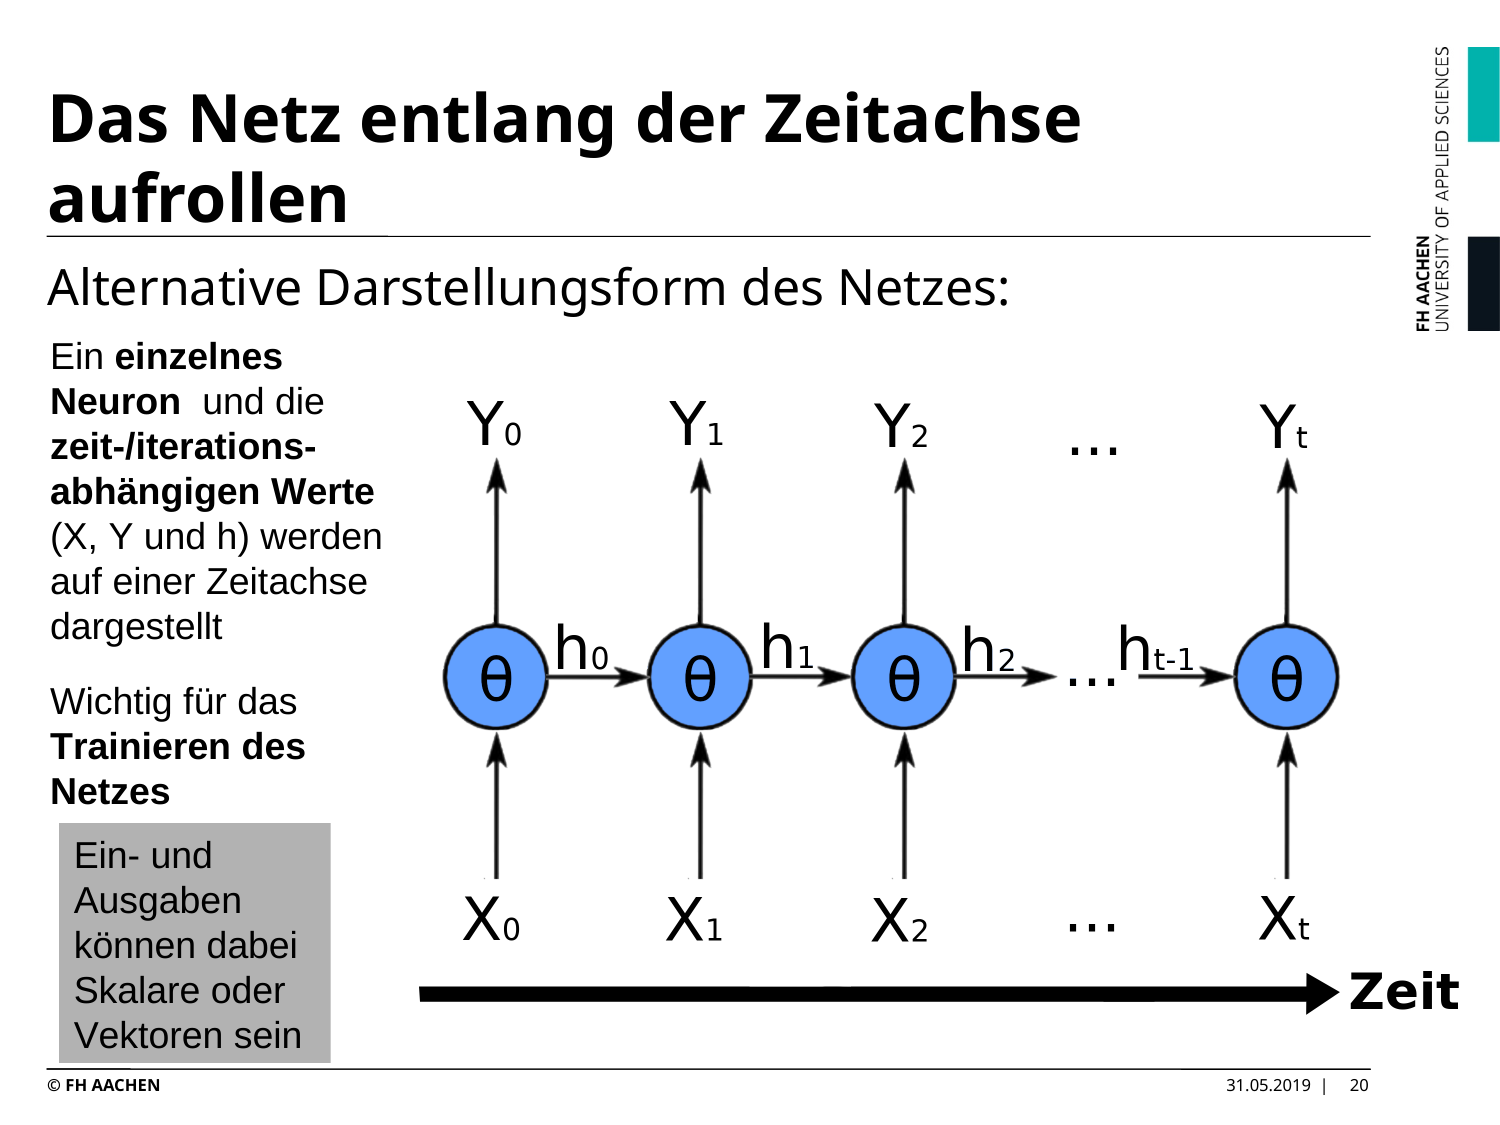

# Das Netz entlang der Zeitachse aufrollen
Alternative Darstellungsform des Netzes:
Ein einzelnes Neuron und die zeit-/iterations-abhängigen Werte (X, Y und h) werden auf einer Zeitachse dargestellt
Wichtig für das Trainieren des Netzes
Ein- und Ausgaben können dabei Skalare oder Vektoren sein
31.05.2019
20